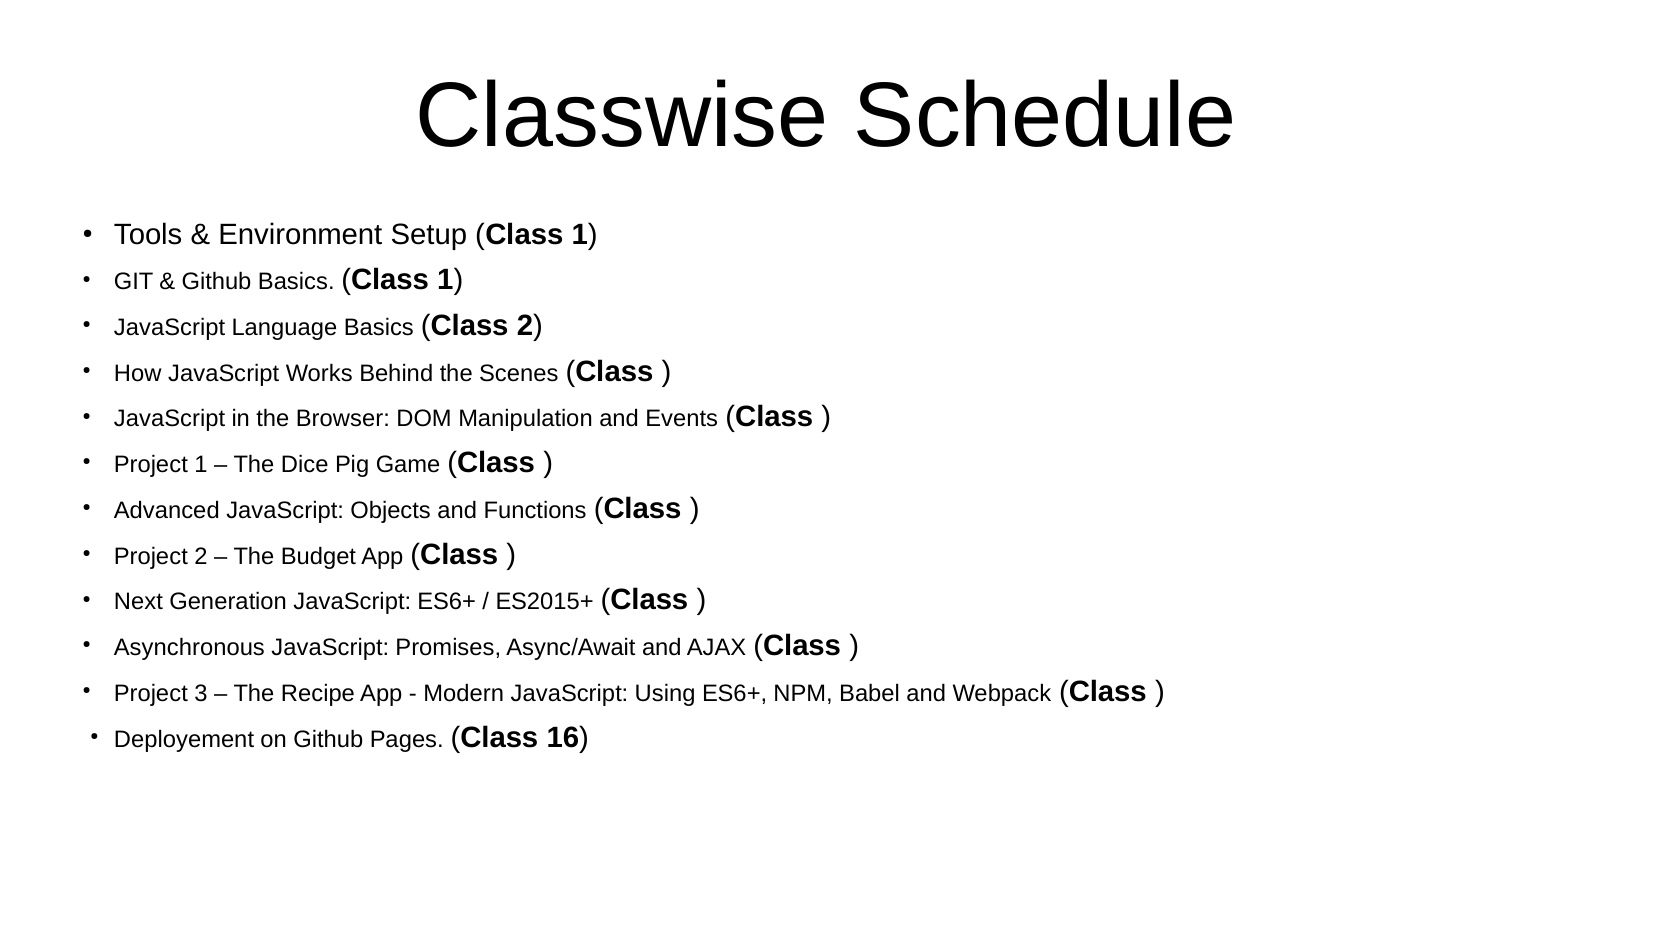

# Classwise Schedule
Tools & Environment Setup (Class 1)
GIT & Github Basics. (Class 1)
JavaScript Language Basics (Class 2)
How JavaScript Works Behind the Scenes (Class )
JavaScript in the Browser: DOM Manipulation and Events (Class )
Project 1 – The Dice Pig Game (Class )
Advanced JavaScript: Objects and Functions (Class )
Project 2 – The Budget App (Class )
Next Generation JavaScript: ES6+ / ES2015+ (Class )
Asynchronous JavaScript: Promises, Async/Await and AJAX (Class )
Project 3 – The Recipe App - Modern JavaScript: Using ES6+, NPM, Babel and Webpack (Class )
Deployement on Github Pages. (Class 16)